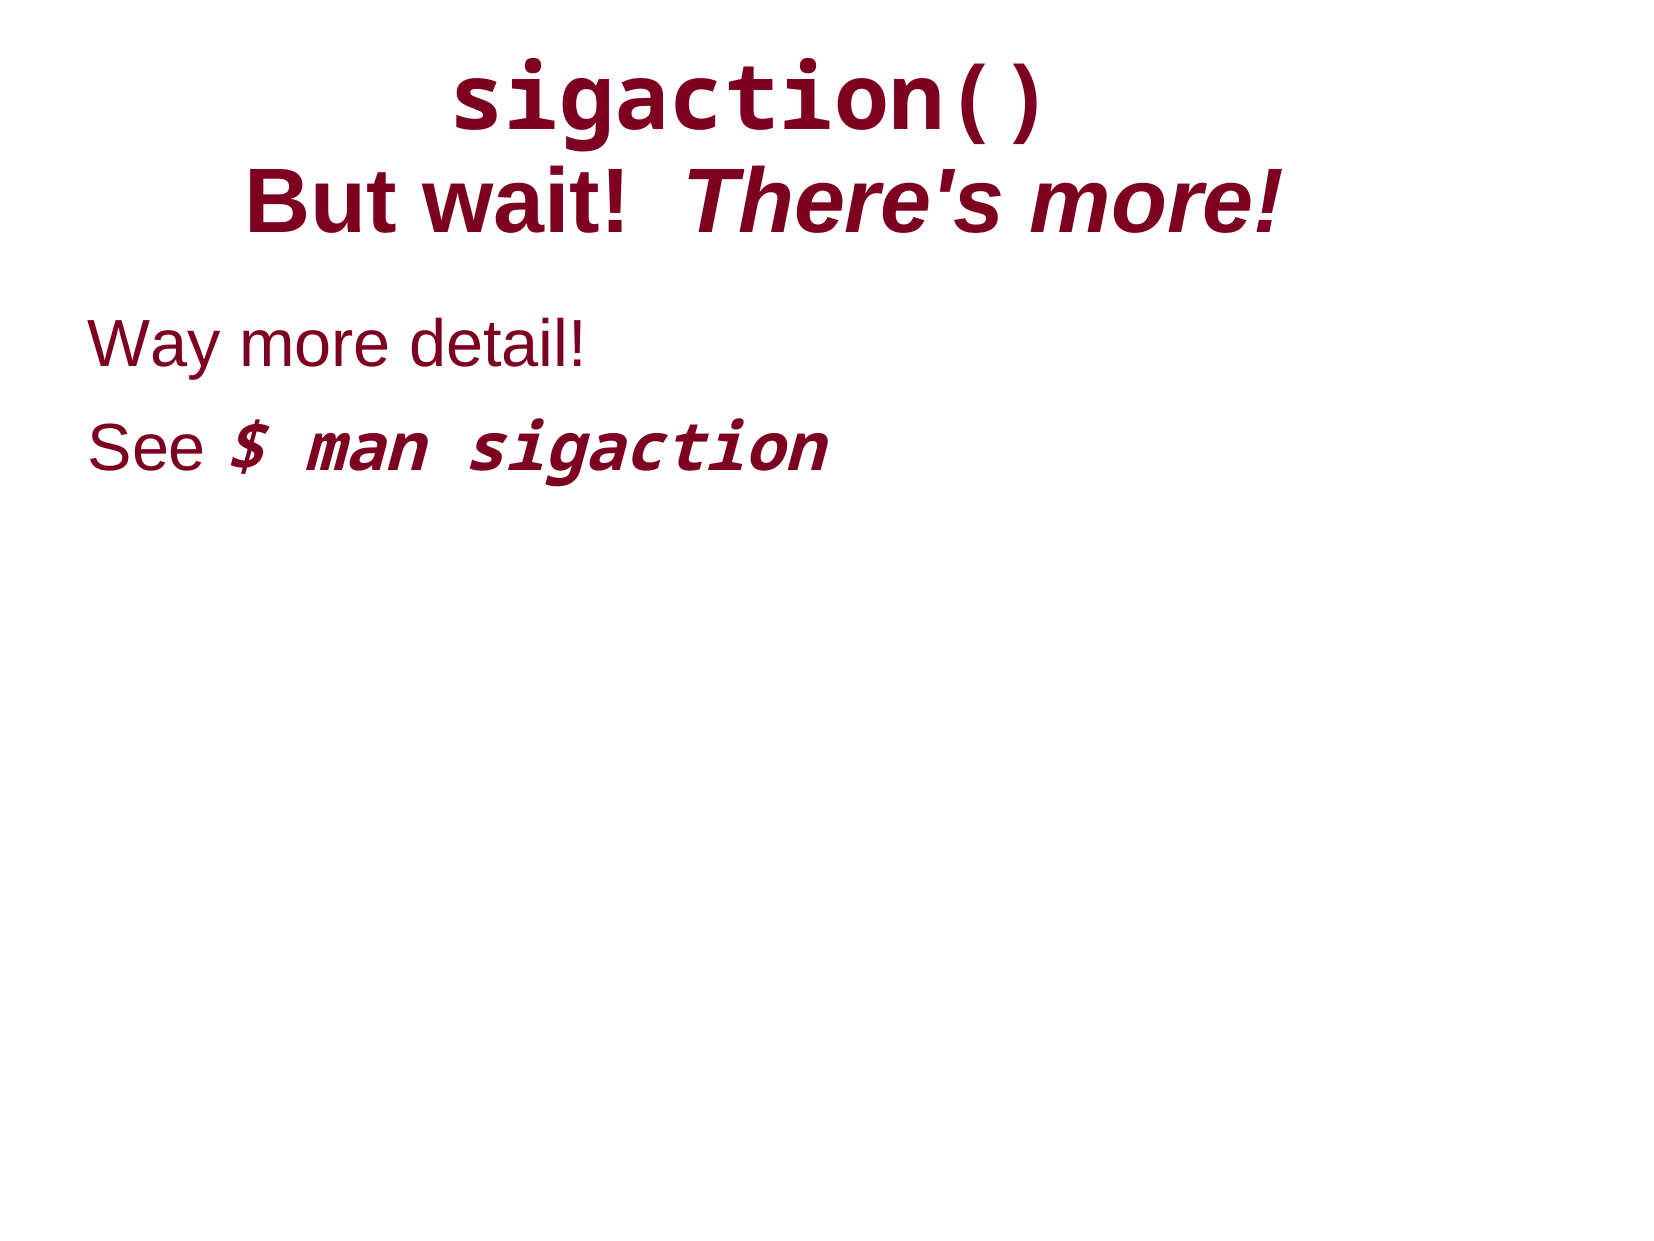

# sigaction() But wait! There's more!
Way more detail!
See $ man sigaction